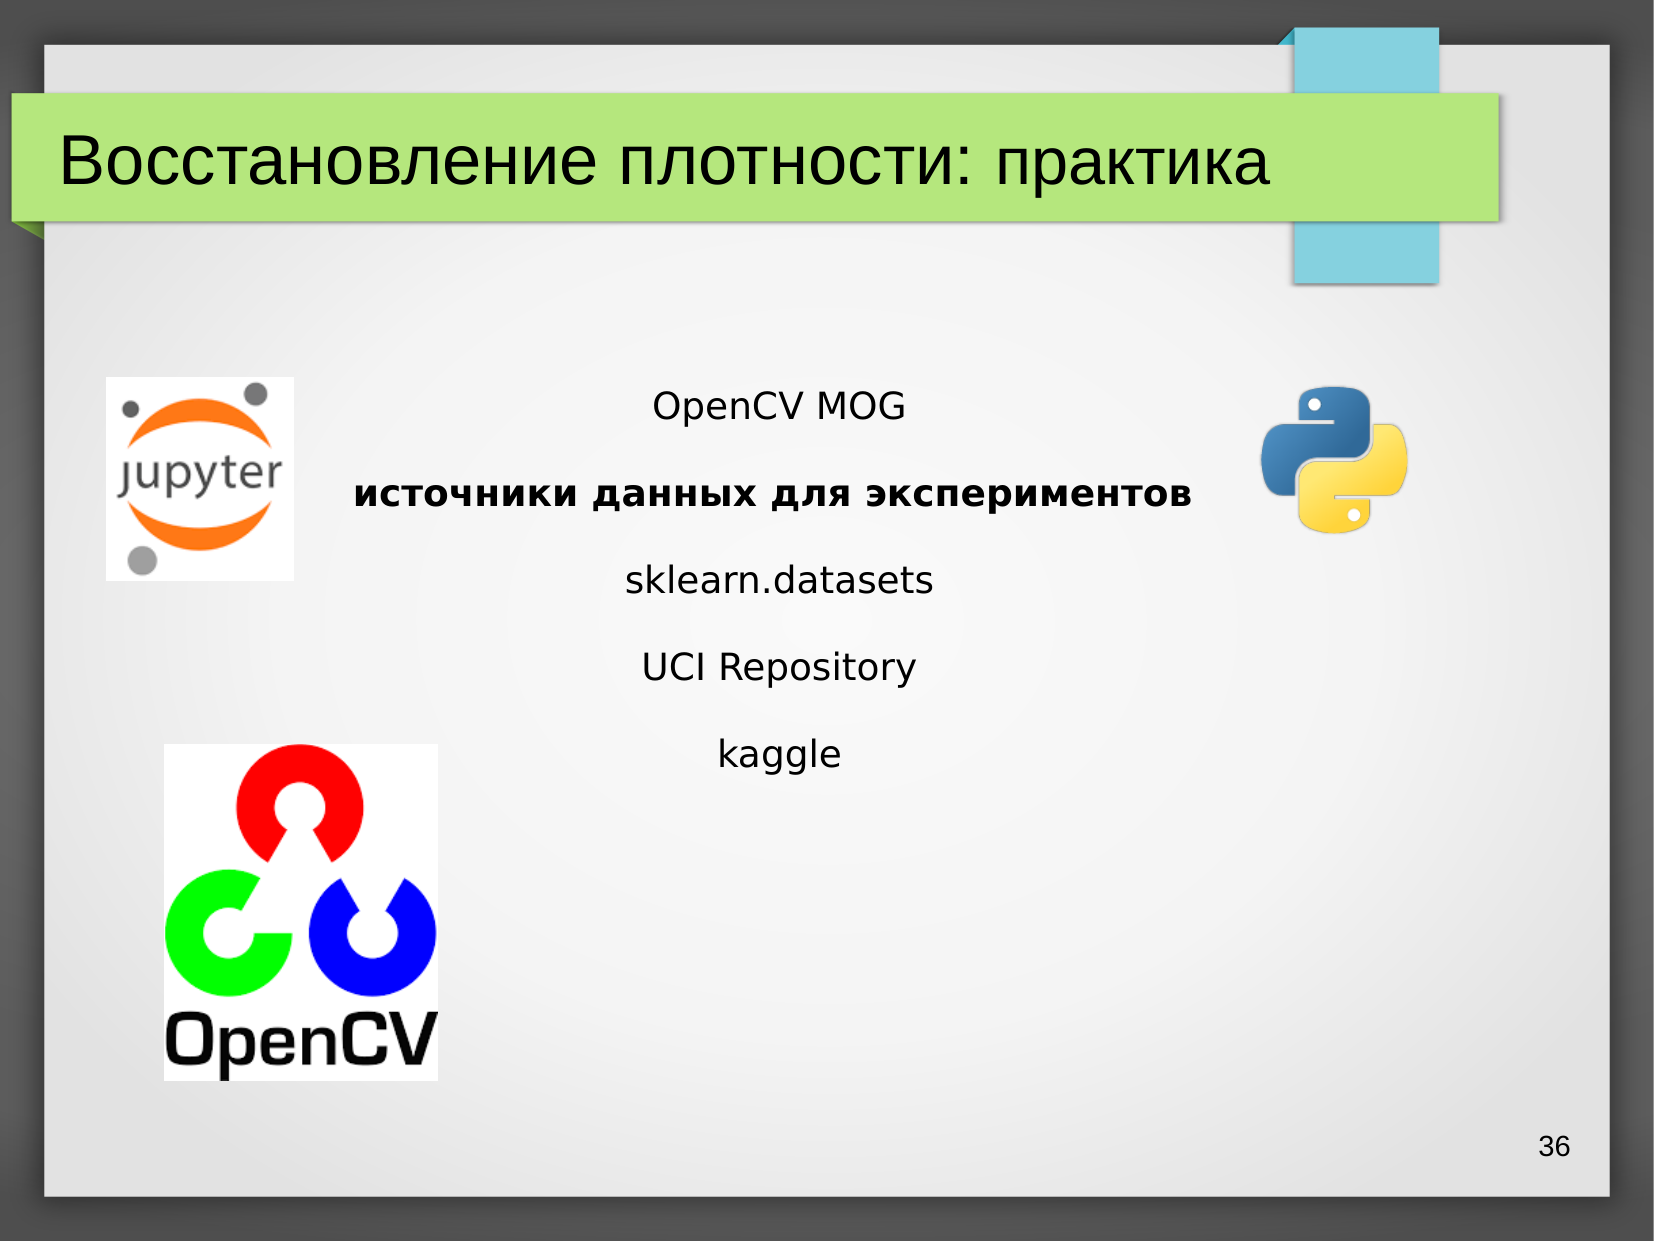

# Восстановление плотности: практика
OpenCV MOG
источники данных для экспериментов
sklearn.datasets
UCI Repository
kaggle
36